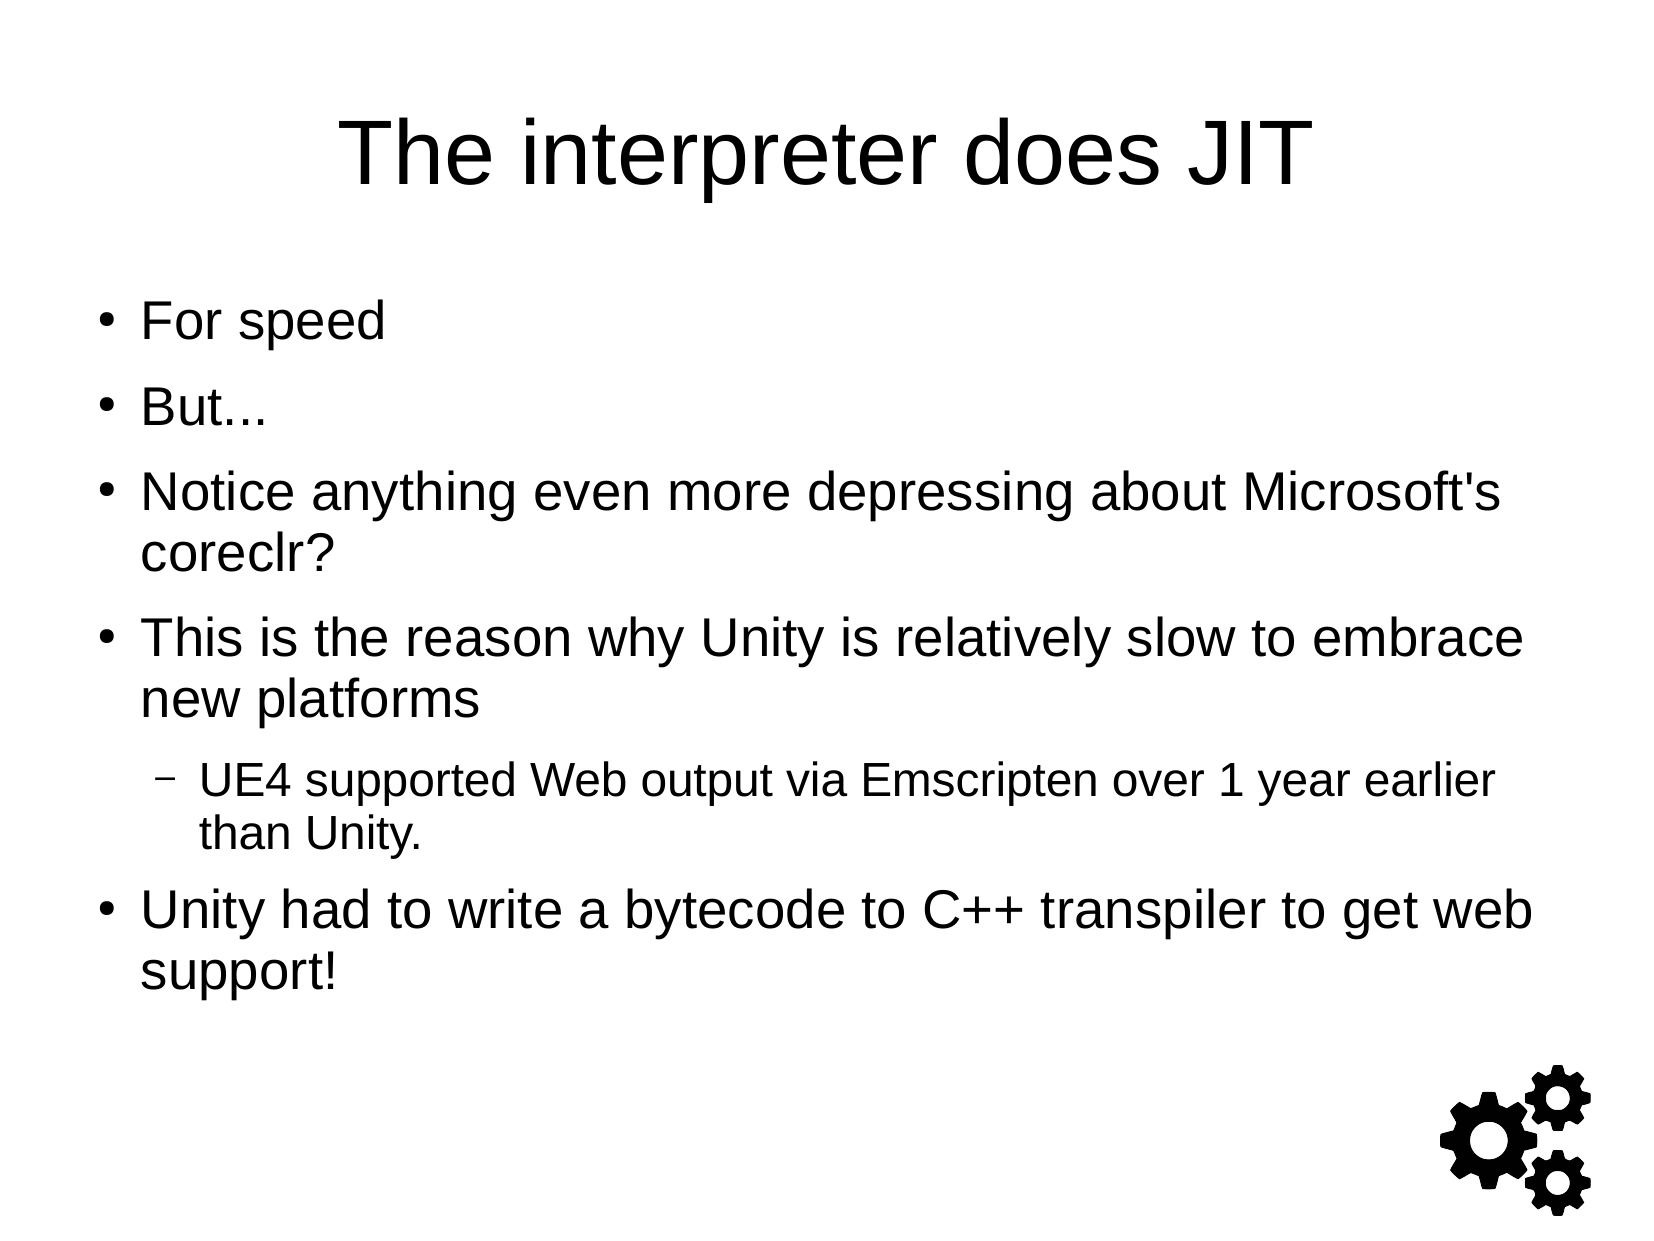

# The interpreter does JIT
For speed
But...
Notice anything even more depressing about Microsoft's coreclr?
This is the reason why Unity is relatively slow to embrace new platforms
UE4 supported Web output via Emscripten over 1 year earlier than Unity.
Unity had to write a bytecode to C++ transpiler to get web support!